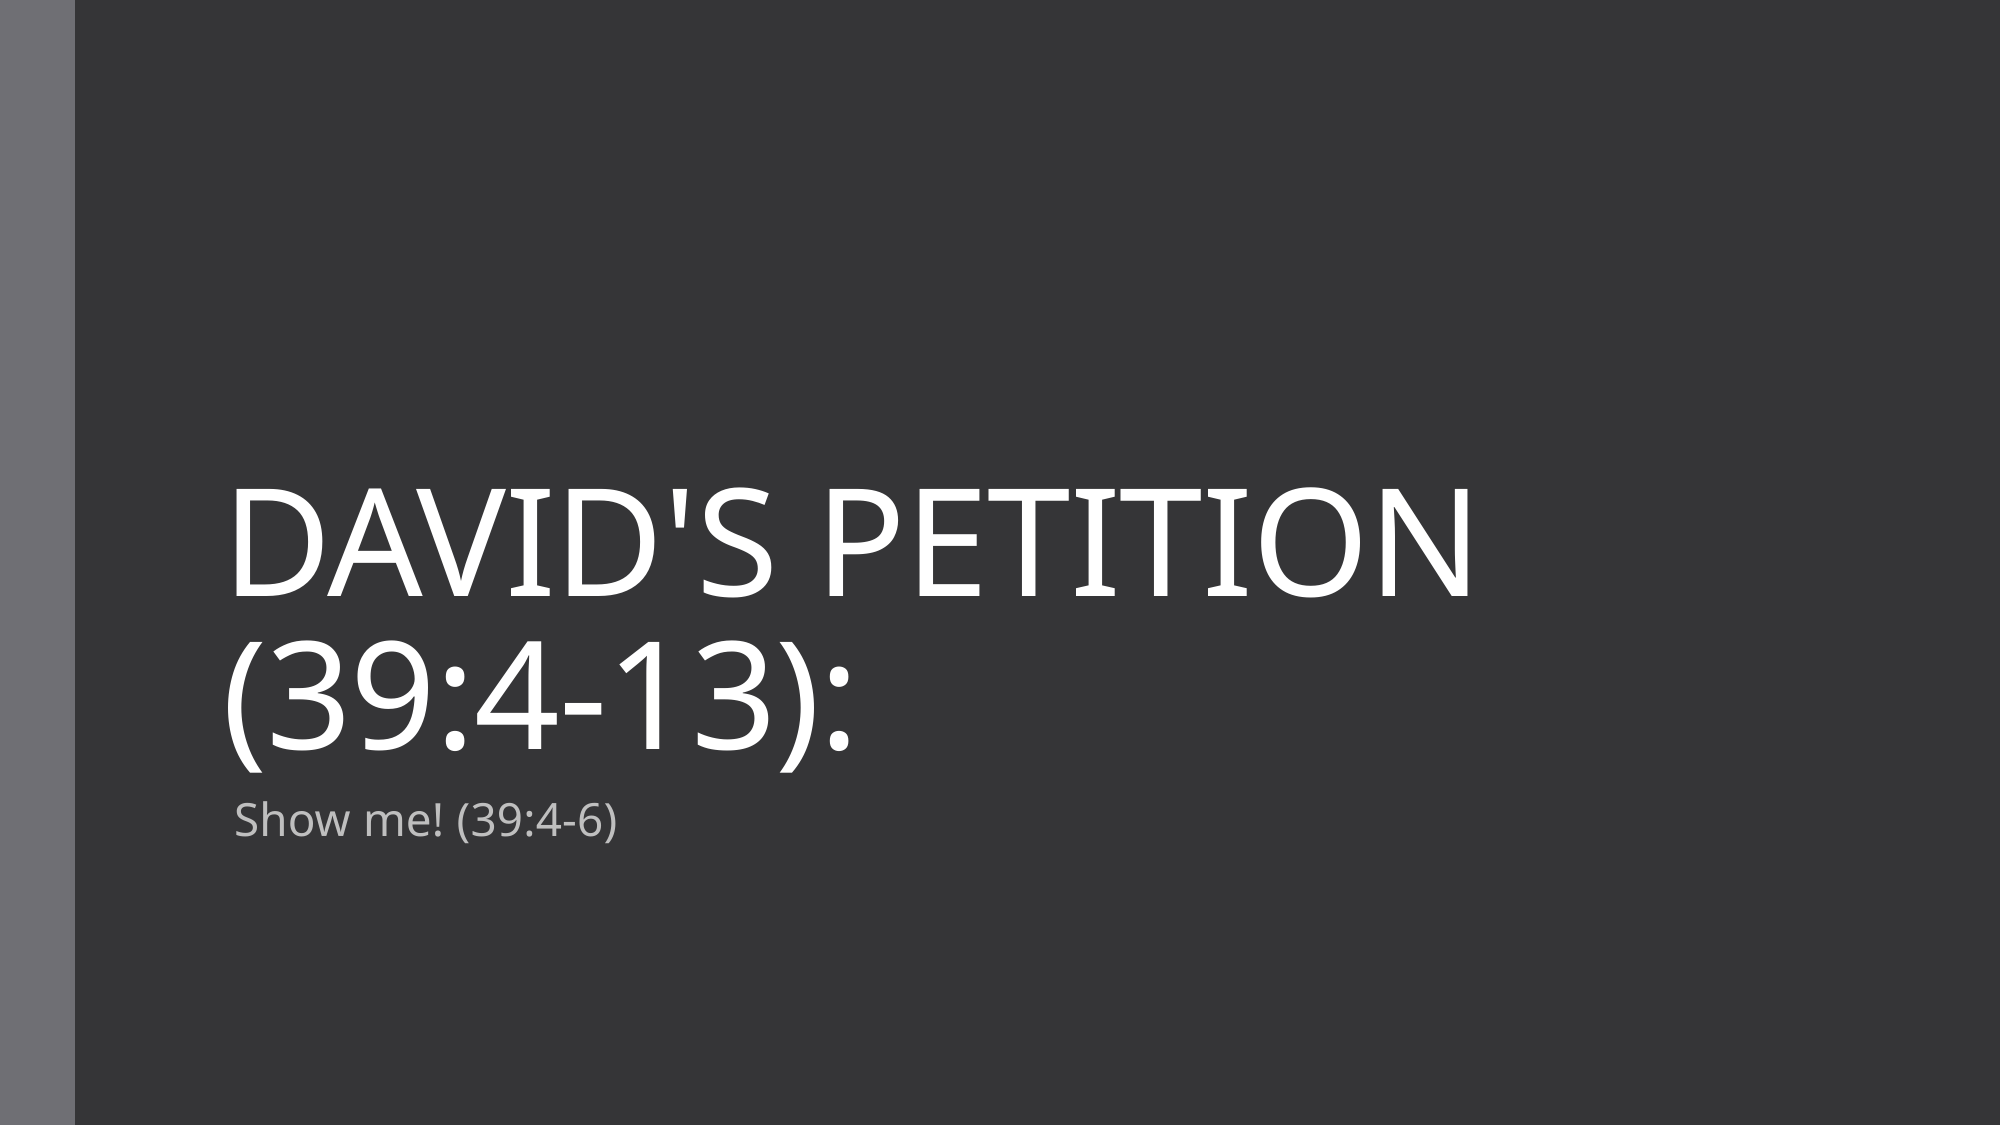

# DAVID'S PETITION (39:4-13):
 Show me! (39:4-6)